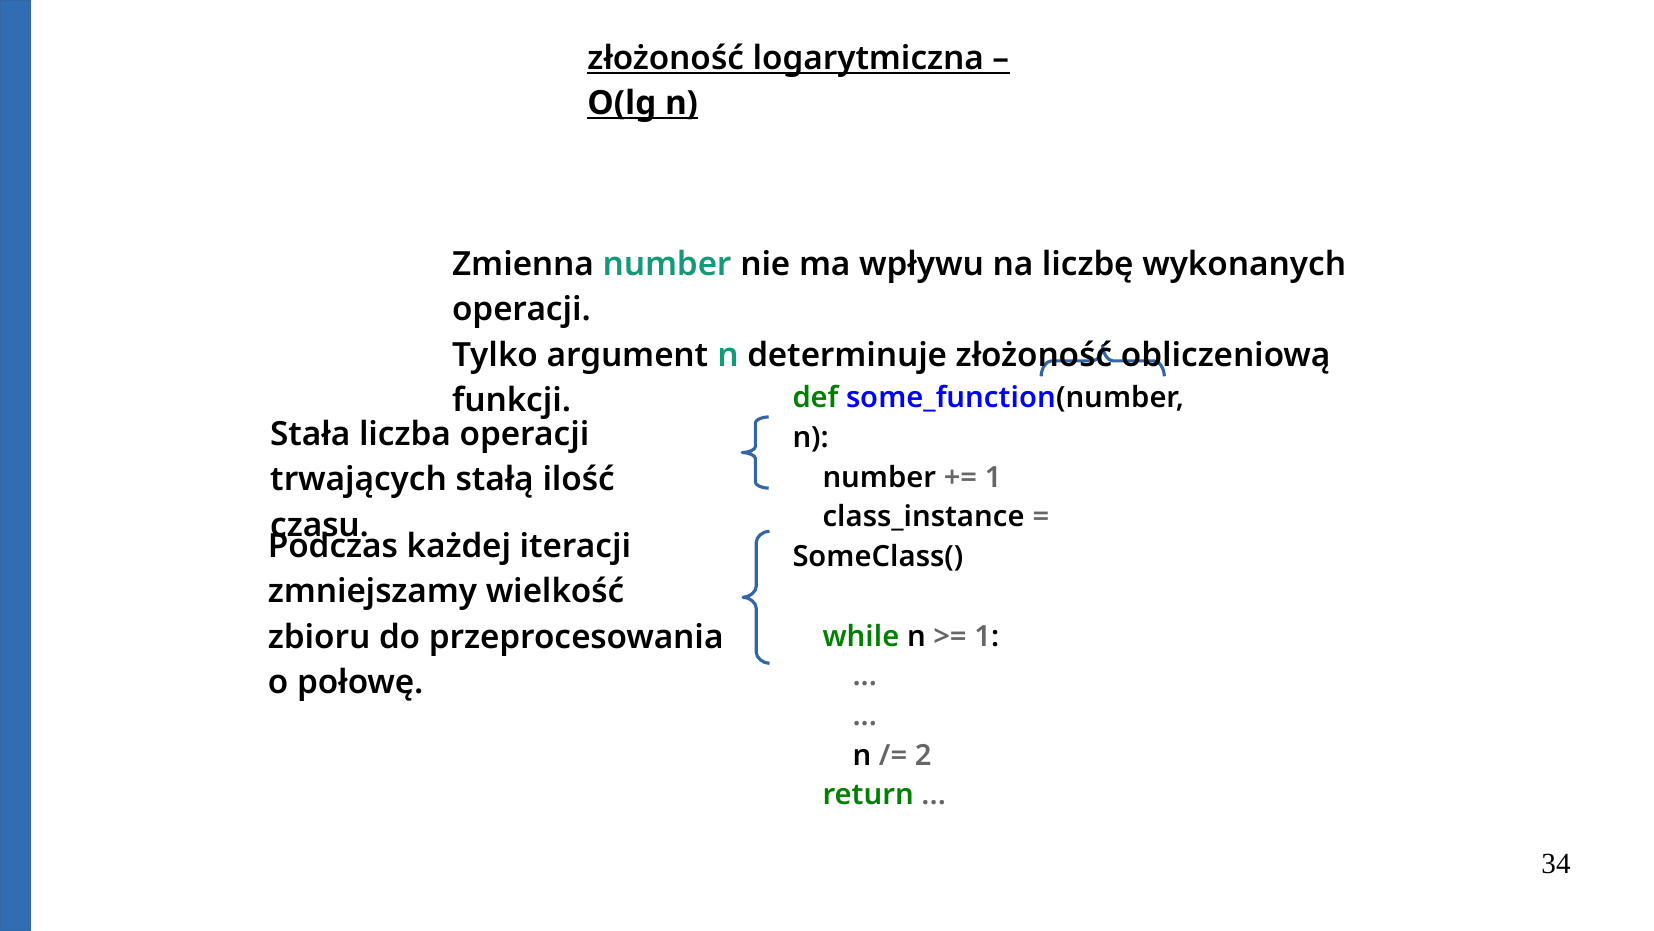

złożoność logarytmiczna – O(lg n)
Zmienna number nie ma wpływu na liczbę wykonanych operacji.
Tylko argument n determinuje złożoność obliczeniową funkcji.
def some_function(number, n):
 number += 1
 class_instance = SomeClass()
 while n >= 1:
 ...
 ...
 n /= 2
 return ...
Stała liczba operacji trwających stałą ilość czasu.
Podczas każdej iteracji zmniejszamy wielkość zbioru do przeprocesowania o połowę.
34